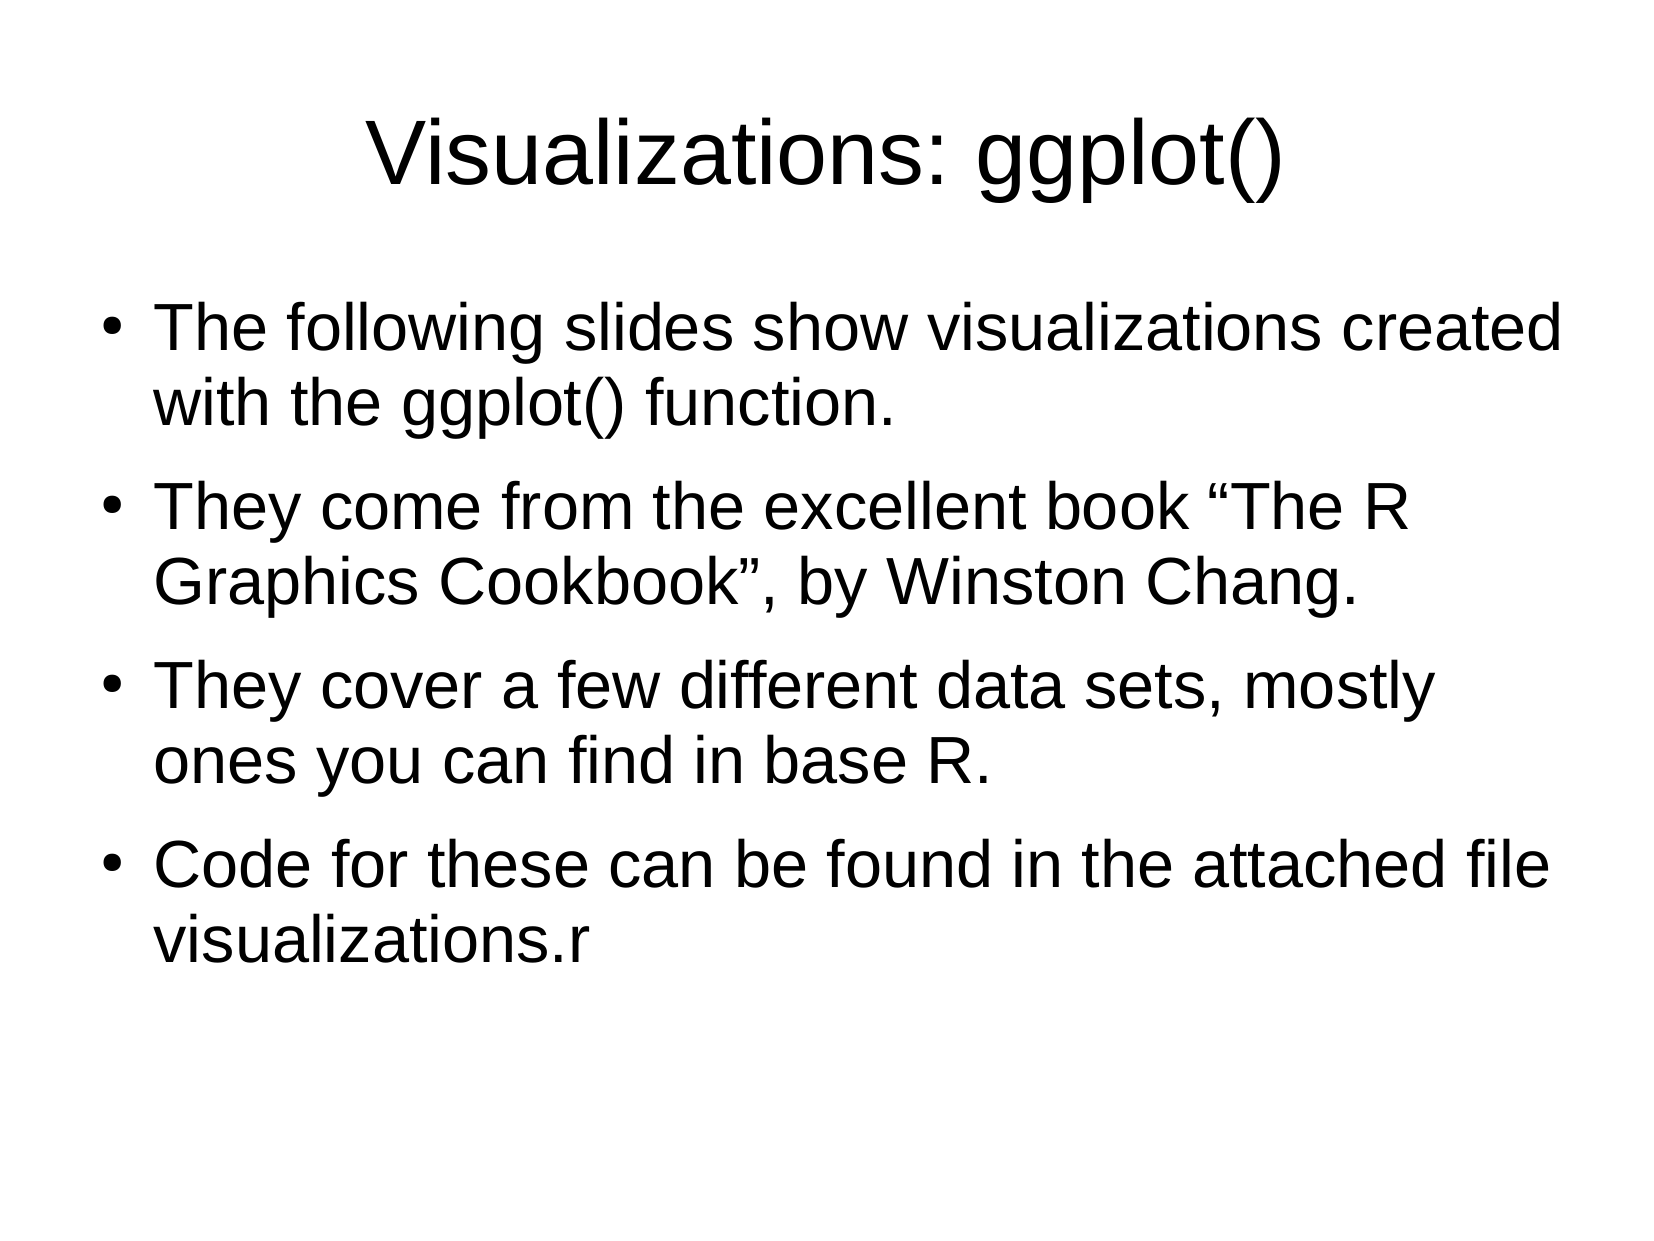

# Visualizations: ggplot()
The following slides show visualizations created with the ggplot() function.
They come from the excellent book “The R Graphics Cookbook”, by Winston Chang.
They cover a few different data sets, mostly ones you can find in base R.
Code for these can be found in the attached file visualizations.r